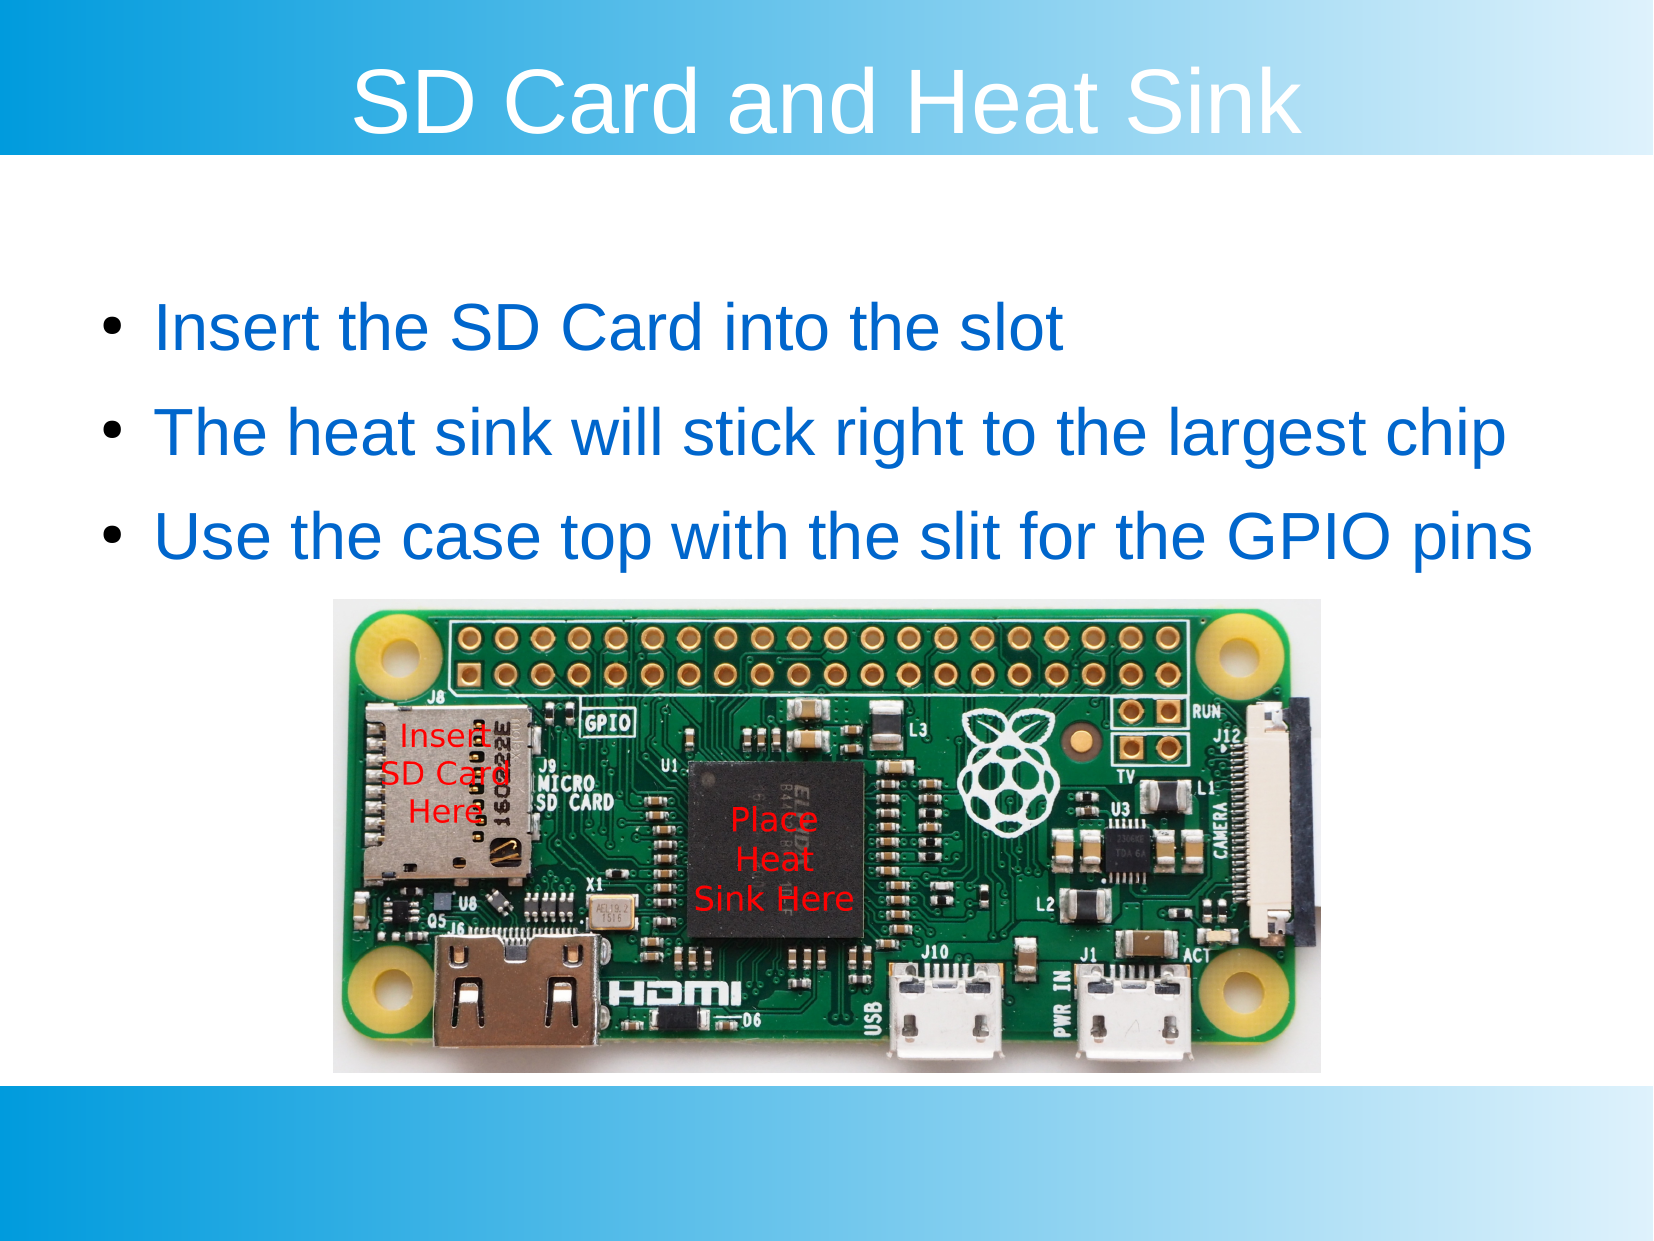

# SD Card and Heat Sink
Insert the SD Card into the slot
The heat sink will stick right to the largest chip
Use the case top with the slit for the GPIO pins